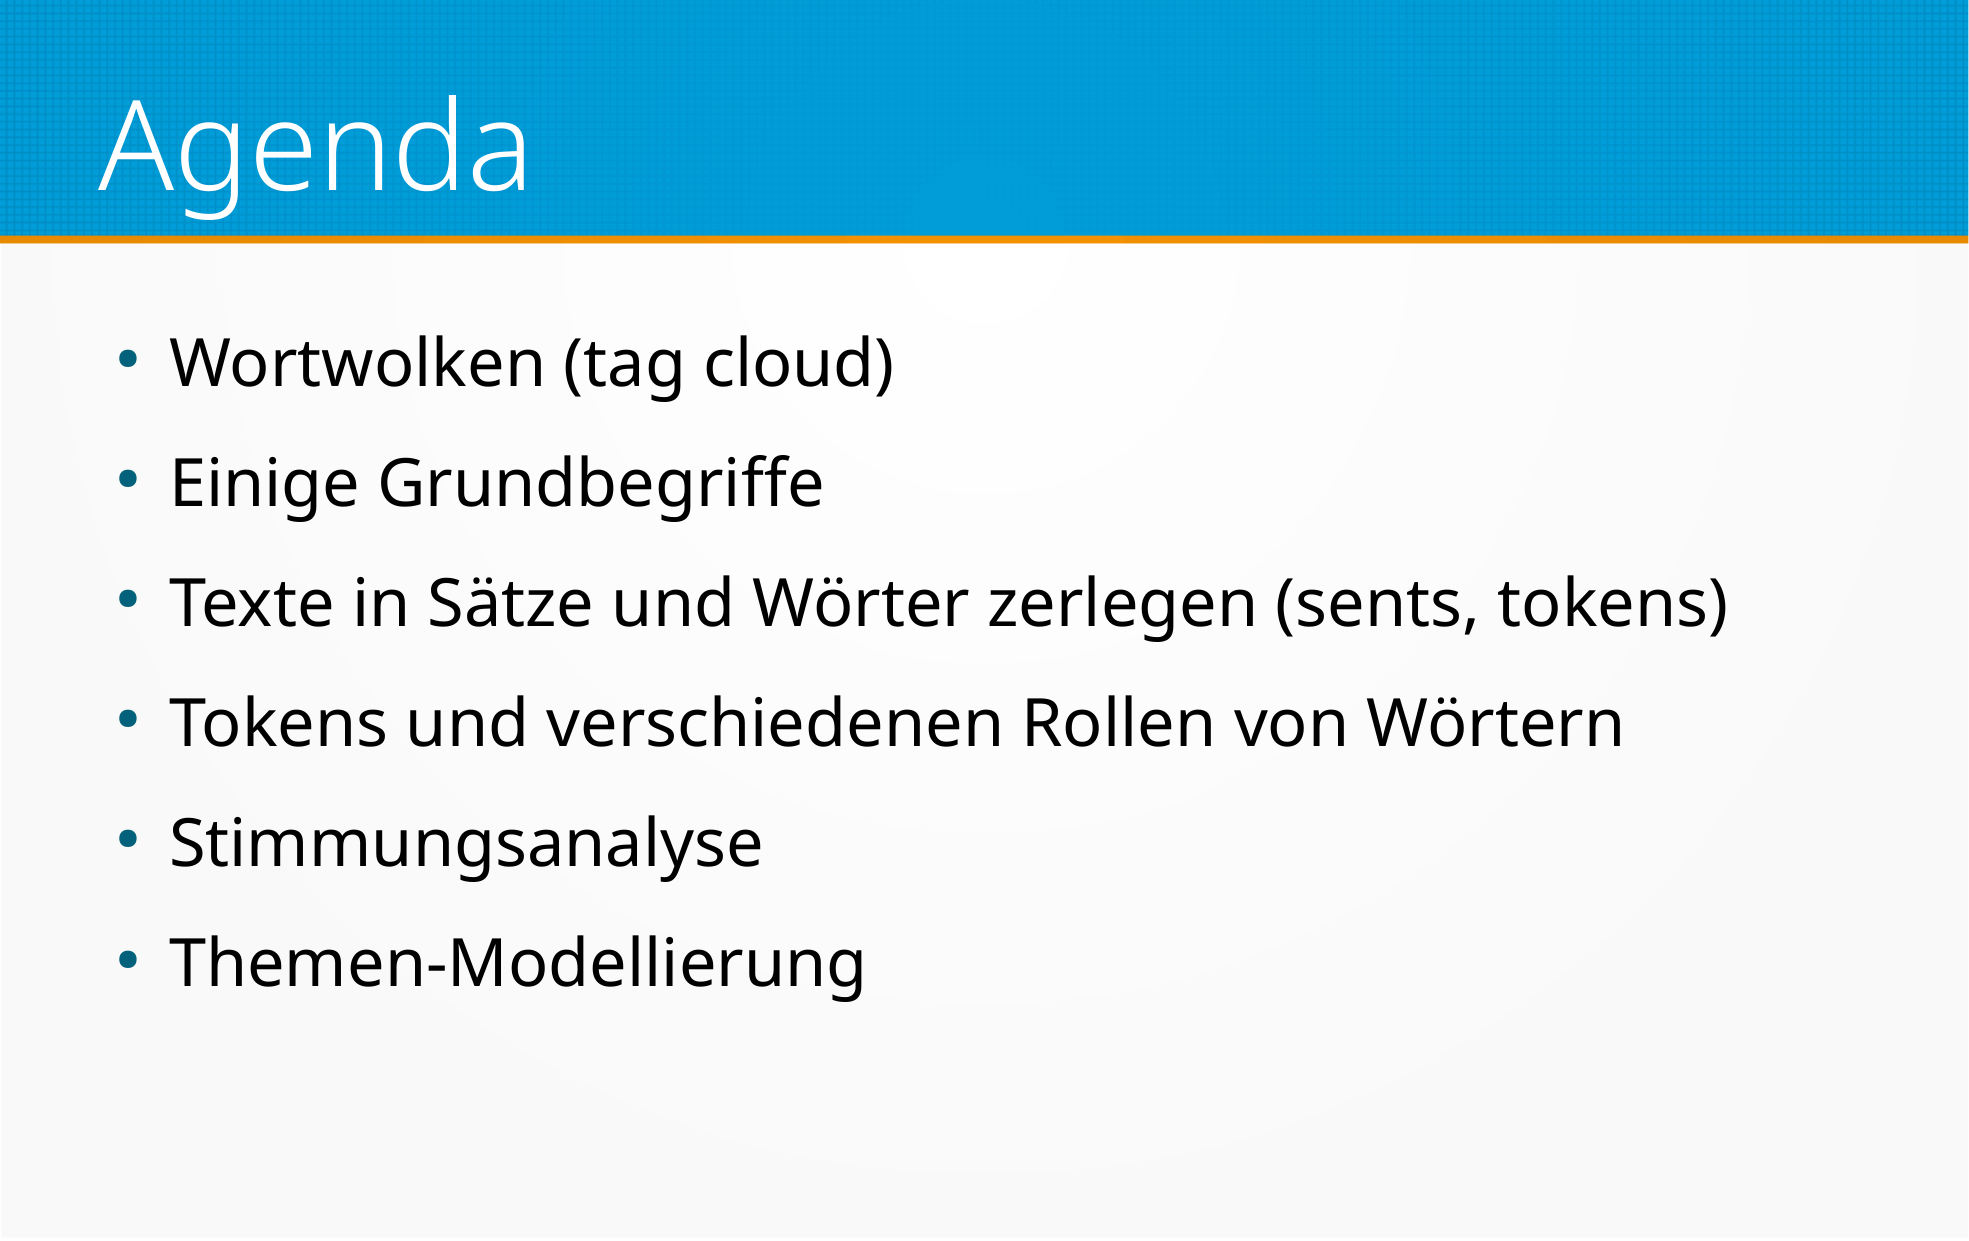

# Agenda
Wortwolken (tag cloud)
Einige Grundbegriffe
Texte in Sätze und Wörter zerlegen (sents, tokens)
Tokens und verschiedenen Rollen von Wörtern
Stimmungsanalyse
Themen-Modellierung